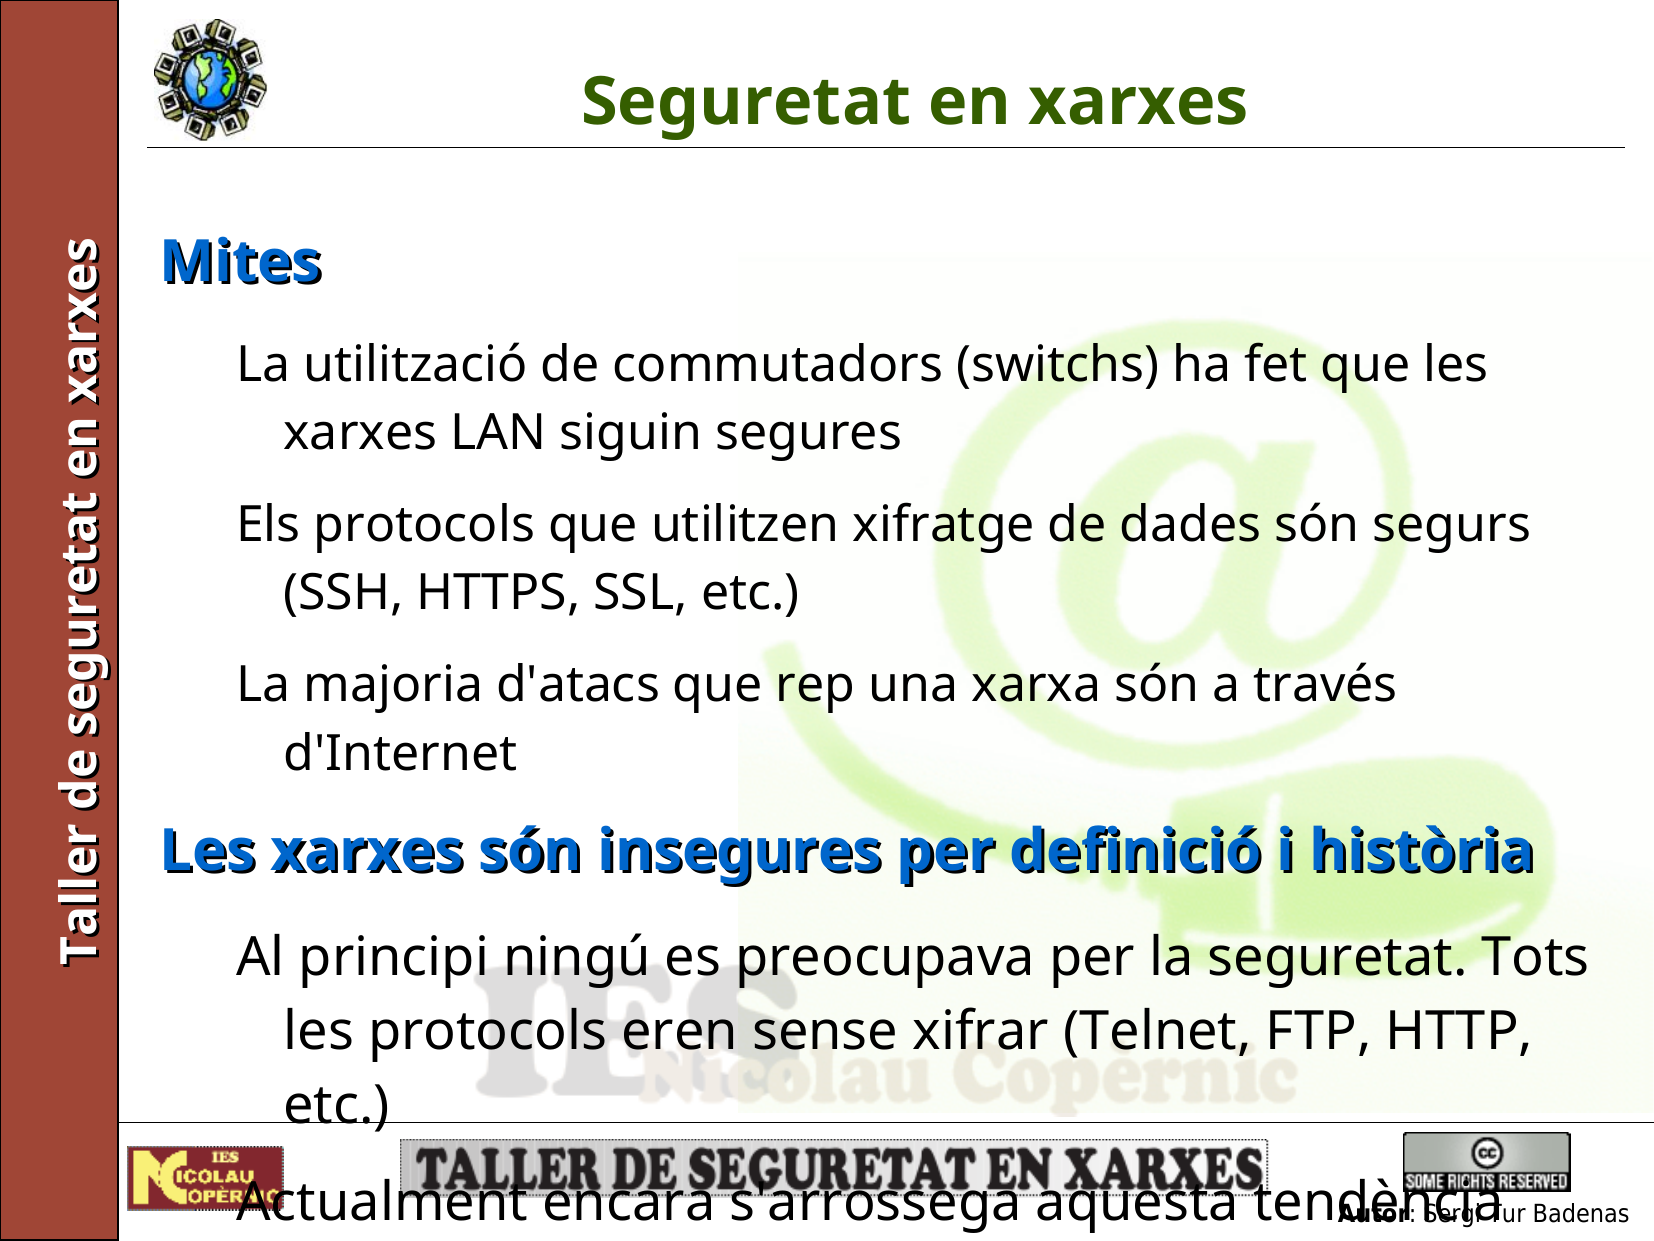

# Seguretat en xarxes
Mites
La utilització de commutadors (switchs) ha fet que les xarxes LAN siguin segures
Els protocols que utilitzen xifratge de dades són segurs (SSH, HTTPS, SSL, etc.)
La majoria d'atacs que rep una xarxa són a través d'Internet
Les xarxes són insegures per definició i història
Al principi ningú es preocupava per la seguretat. Tots les protocols eren sense xifrar (Telnet, FTP, HTTP, etc.)
Actualment encara s'arrossega aquesta tendència
Encara que un protocol estigui xifrat és susceptible a un robatori d'identitat